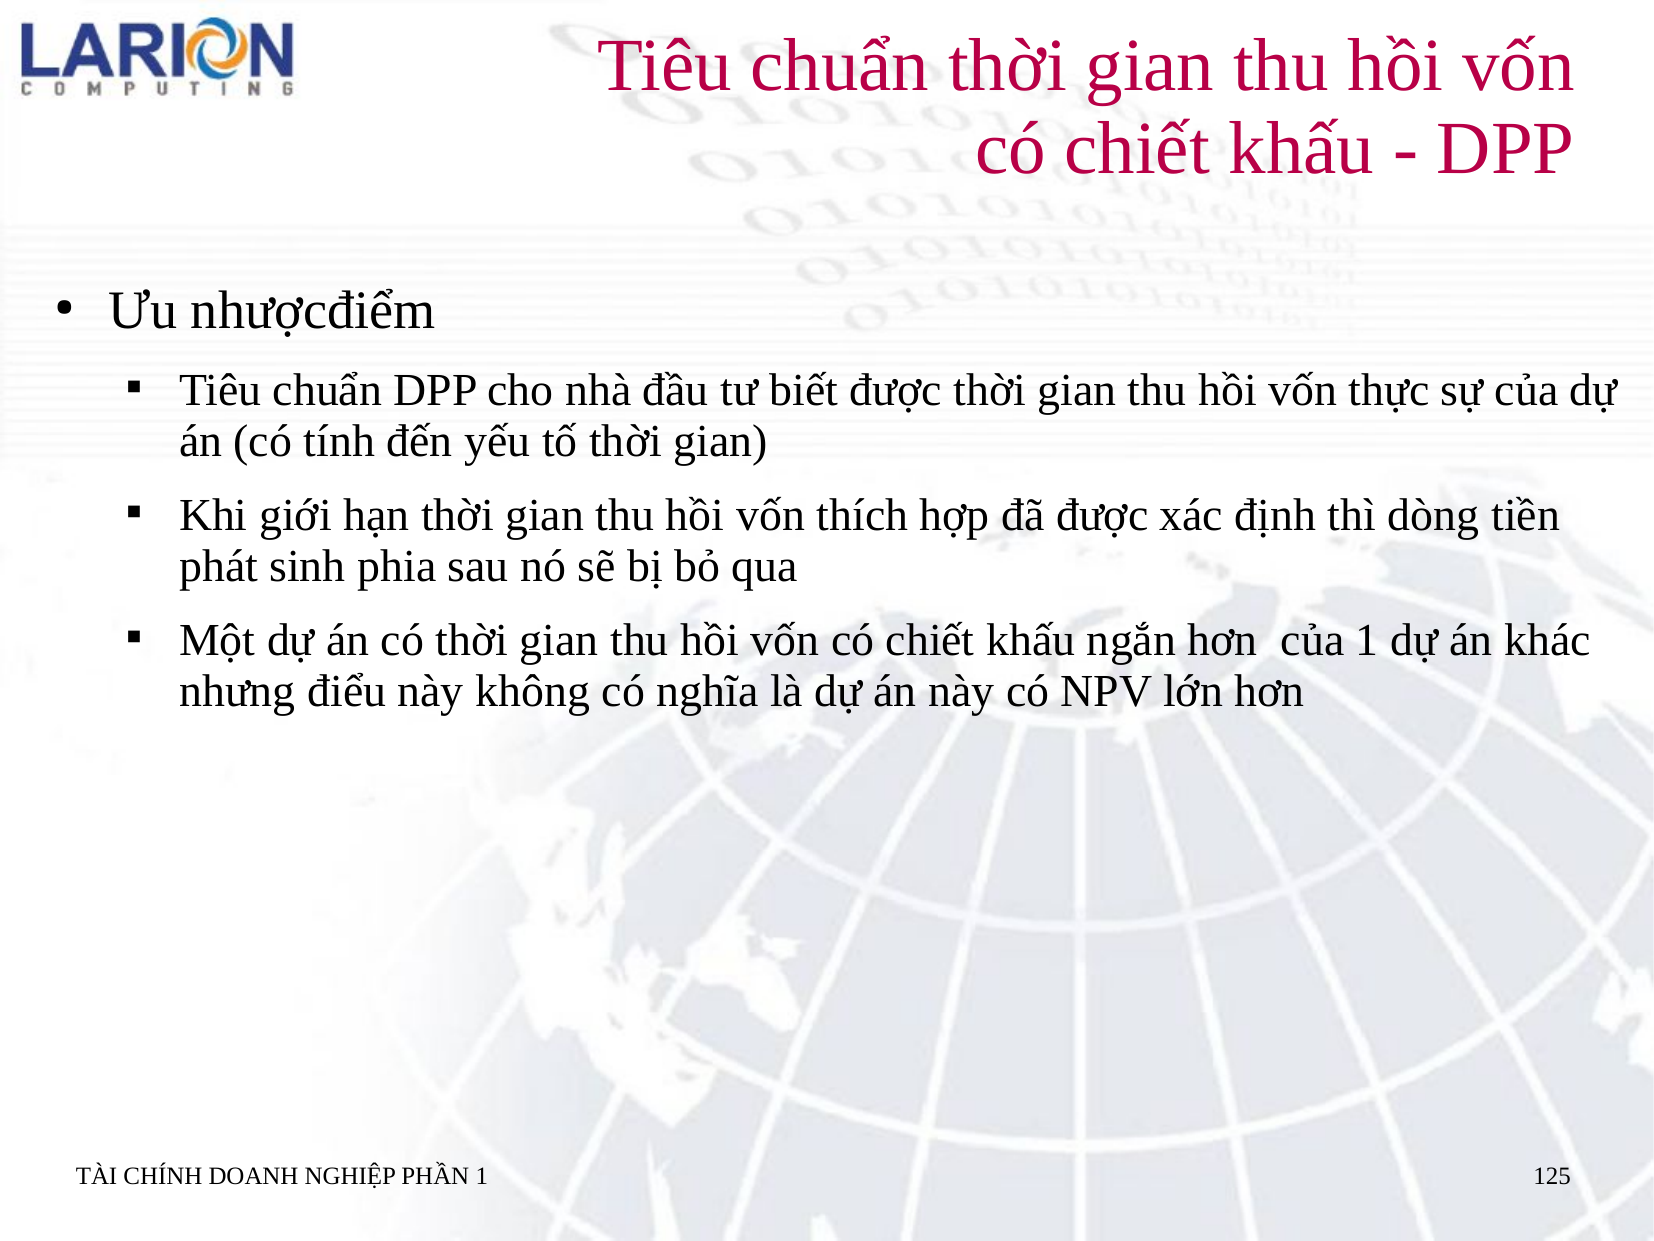

# Tiêu chuẩn thời gian thu hồi vốn có chiết khấu - DPP
Ưu nhượcđiểm
Tiêu chuẩn DPP cho nhà đầu tư biết được thời gian thu hồi vốn thực sự của dự án (có tính đến yếu tố thời gian)
Khi giới hạn thời gian thu hồi vốn thích hợp đã được xác định thì dòng tiền phát sinh phia sau nó sẽ bị bỏ qua
Một dự án có thời gian thu hồi vốn có chiết khấu ngắn hơn của 1 dự án khác nhưng điểu này không có nghĩa là dự án này có NPV lớn hơn
TÀI CHÍNH DOANH NGHIỆP PHẦN 1
125